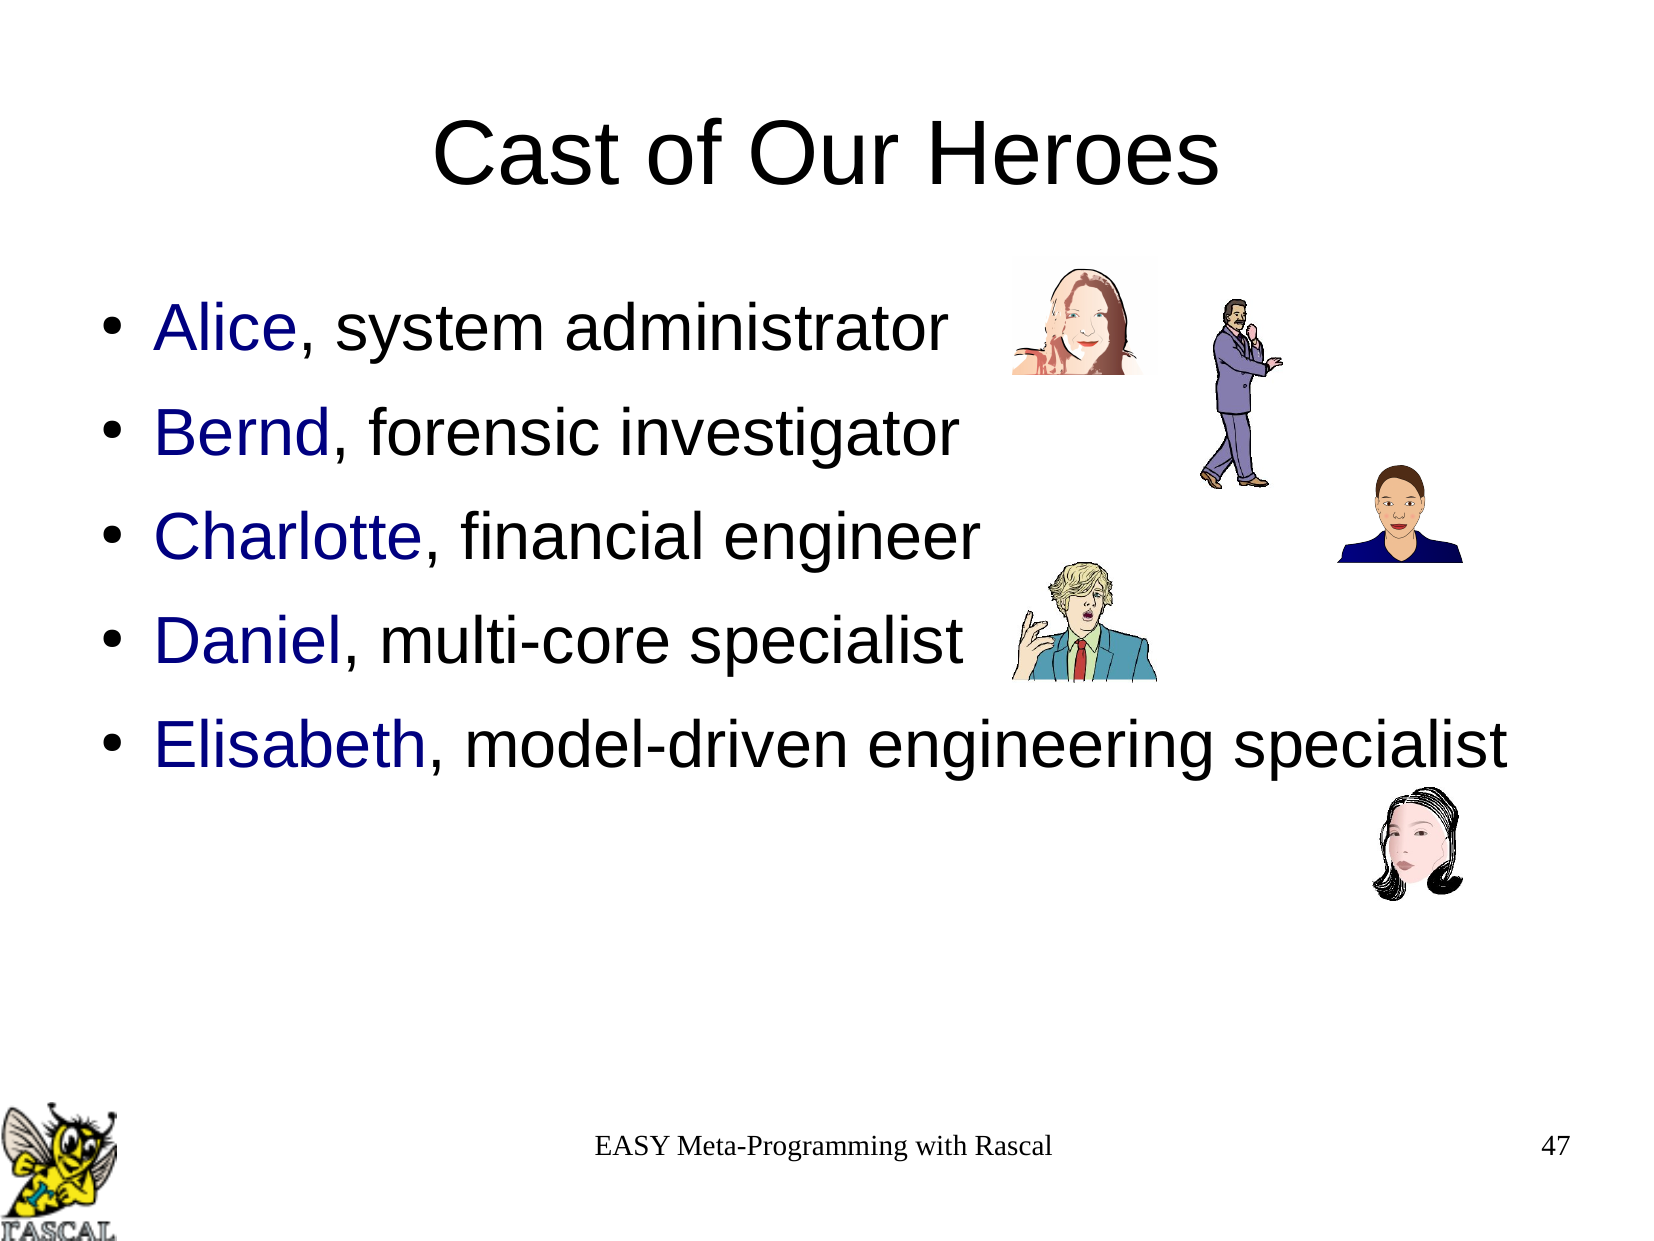

# Cast of Our Heroes
Alice, system administrator
Bernd, forensic investigator
Charlotte, financial engineer
Daniel, multi-core specialist
Elisabeth, model-driven engineering specialist
47